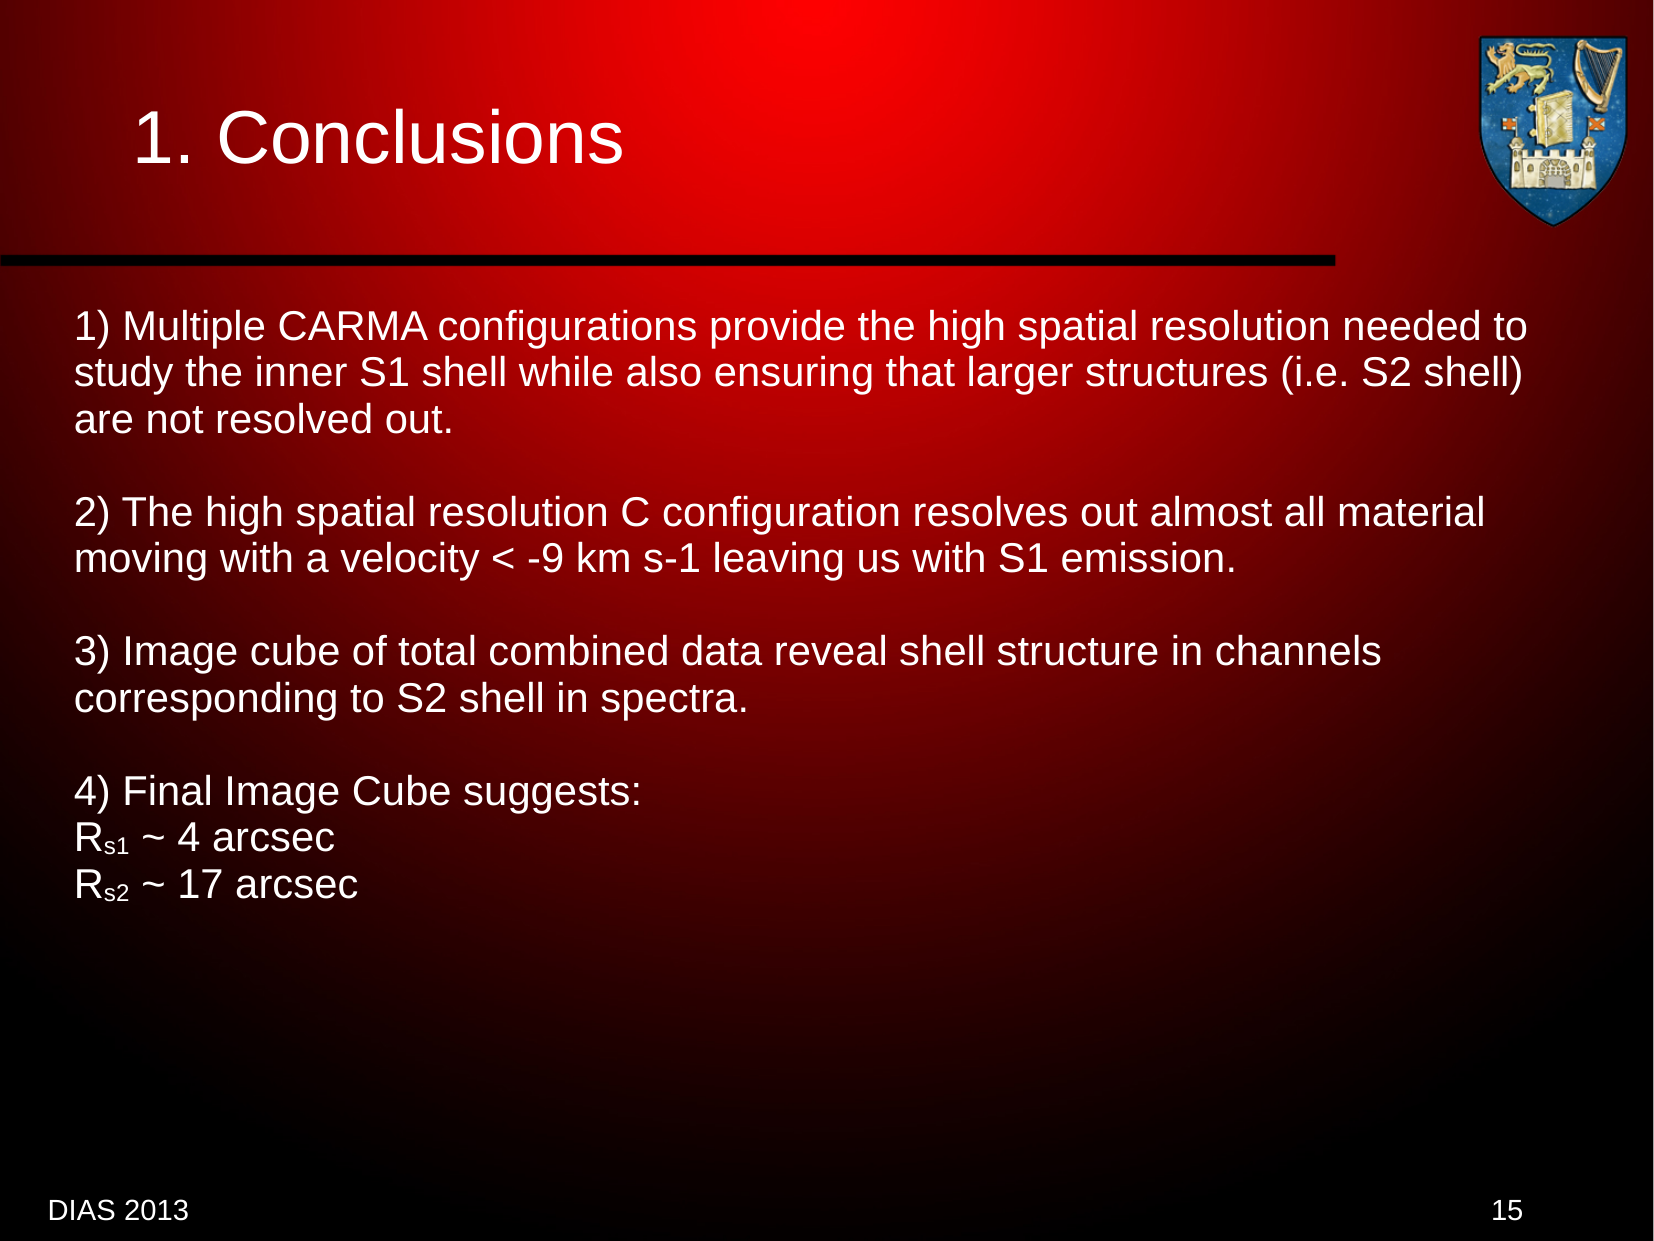

1. Conclusions
1) Multiple CARMA configurations provide the high spatial resolution needed to study the inner S1 shell while also ensuring that larger structures (i.e. S2 shell) are not resolved out.
2) The high spatial resolution C configuration resolves out almost all material moving with a velocity < -9 km s-1 leaving us with S1 emission.
3) Image cube of total combined data reveal shell structure in channels corresponding to S2 shell in spectra.
4) Final Image Cube suggests:
Rs1 ~ 4 arcsec
Rs2 ~ 17 arcsec
October 3-5 2012
Radio
 DIAS 2013	 					 		 										15